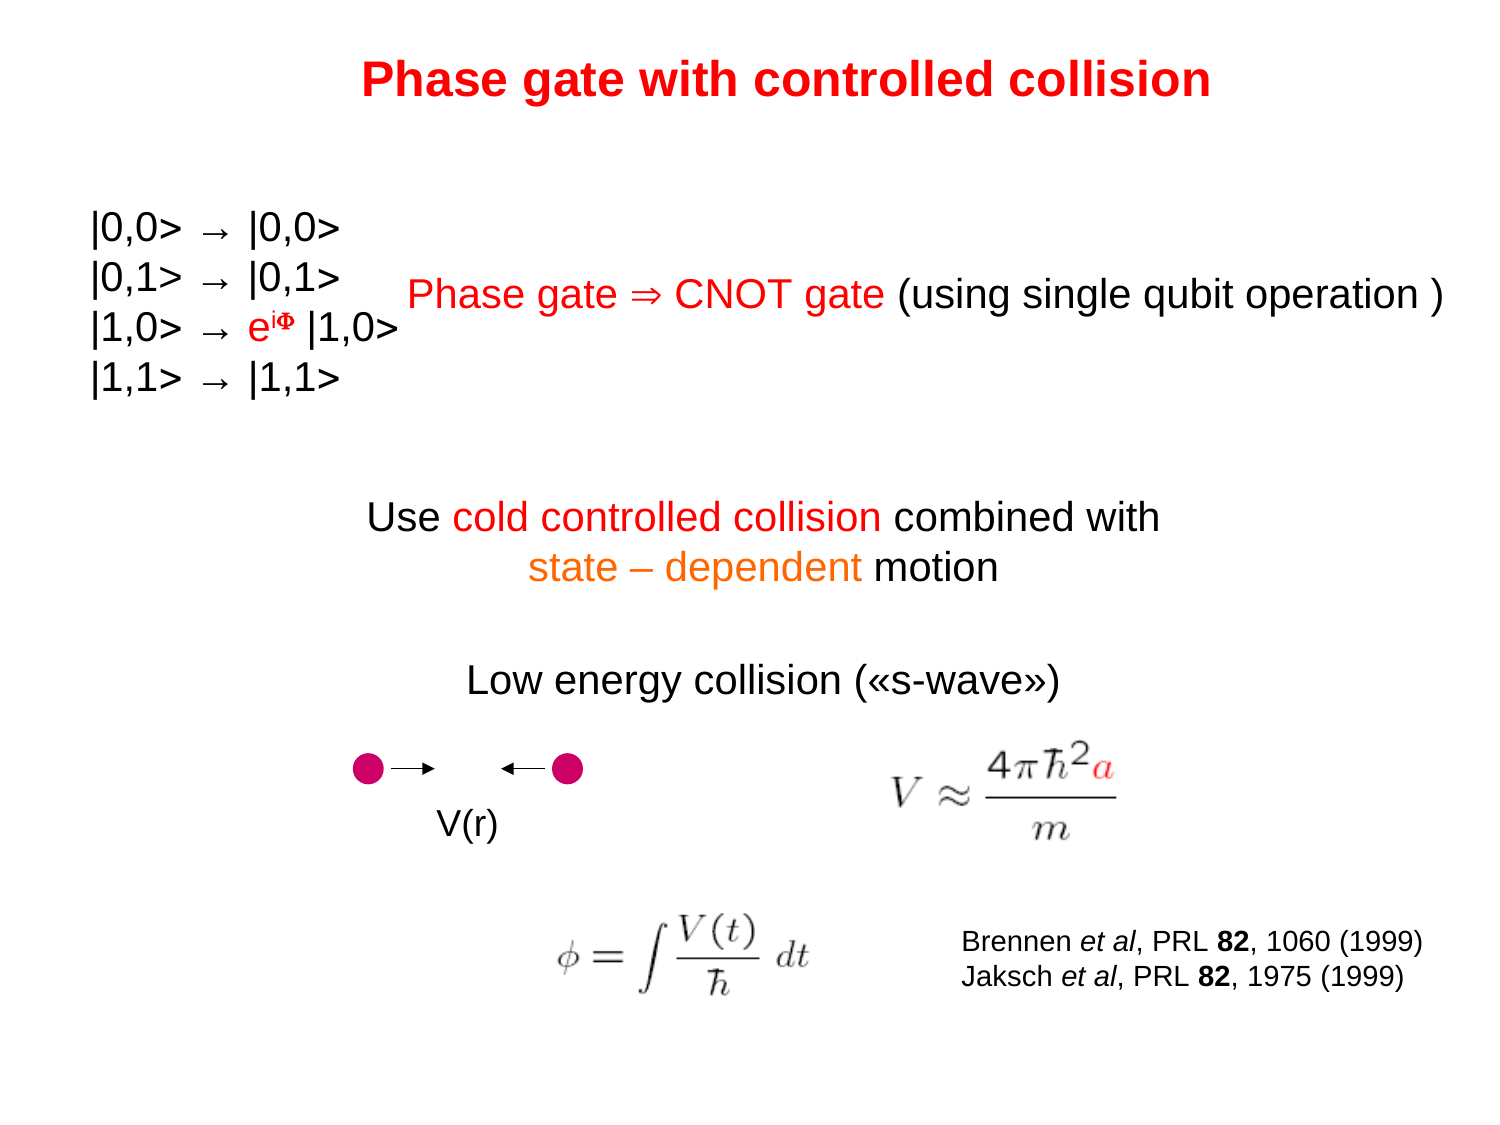

Phase gate with controlled collision
|0,0> → |0,0>
|0,1> → |0,1>
|1,0> → ei |1,0>
|1,1> → |1,1>
Phase gate  CNOT gate (using single qubit operation )
Use cold controlled collision combined with
state – dependent motion
Low energy collision («s-wave»)
V(r)
Brennen et al, PRL 82, 1060 (1999)
Jaksch et al, PRL 82, 1975 (1999)